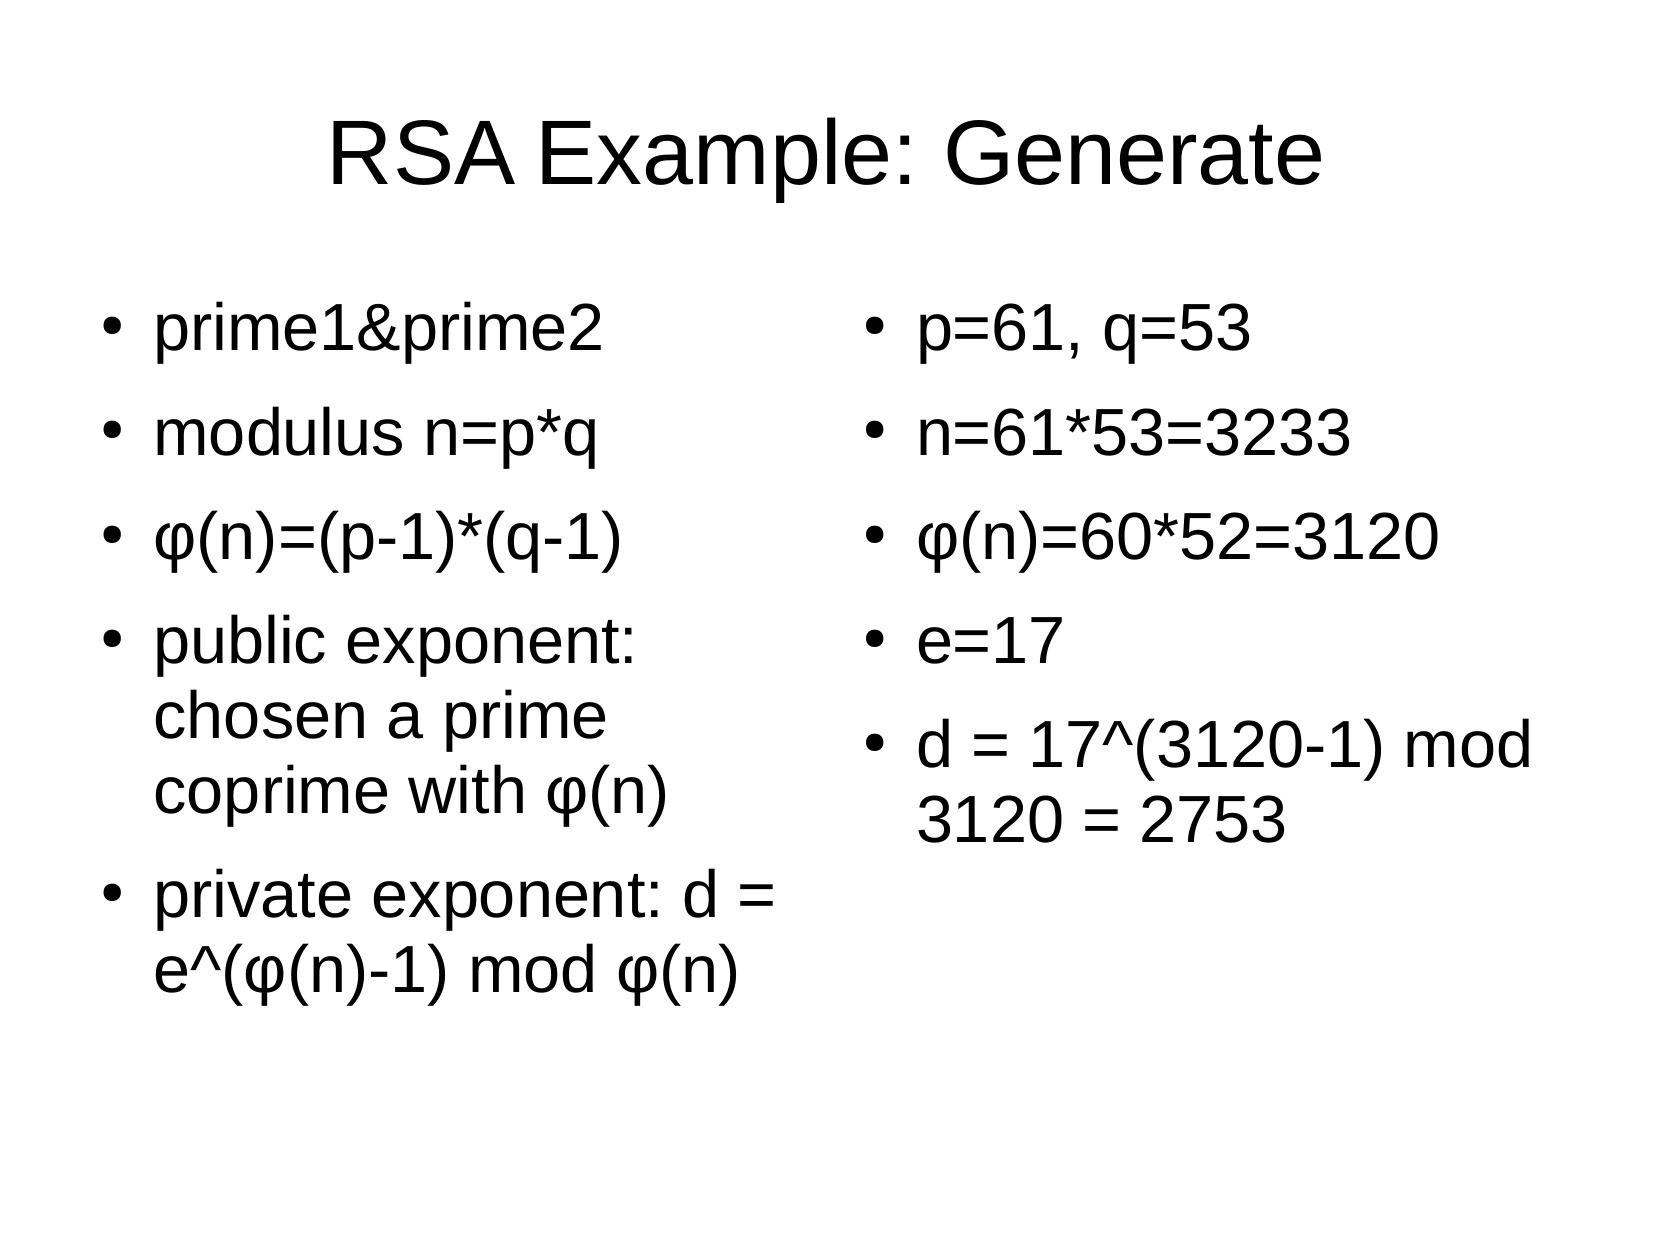

# RSA Example: Generate
prime1&prime2
modulus n=p*q
φ(n)=(p-1)*(q-1)
public exponent: chosen a prime coprime with φ(n)
private exponent: d = e^(φ(n)-1) mod φ(n)
p=61, q=53
n=61*53=3233
φ(n)=60*52=3120
e=17
d = 17^(3120-1) mod 3120 = 2753